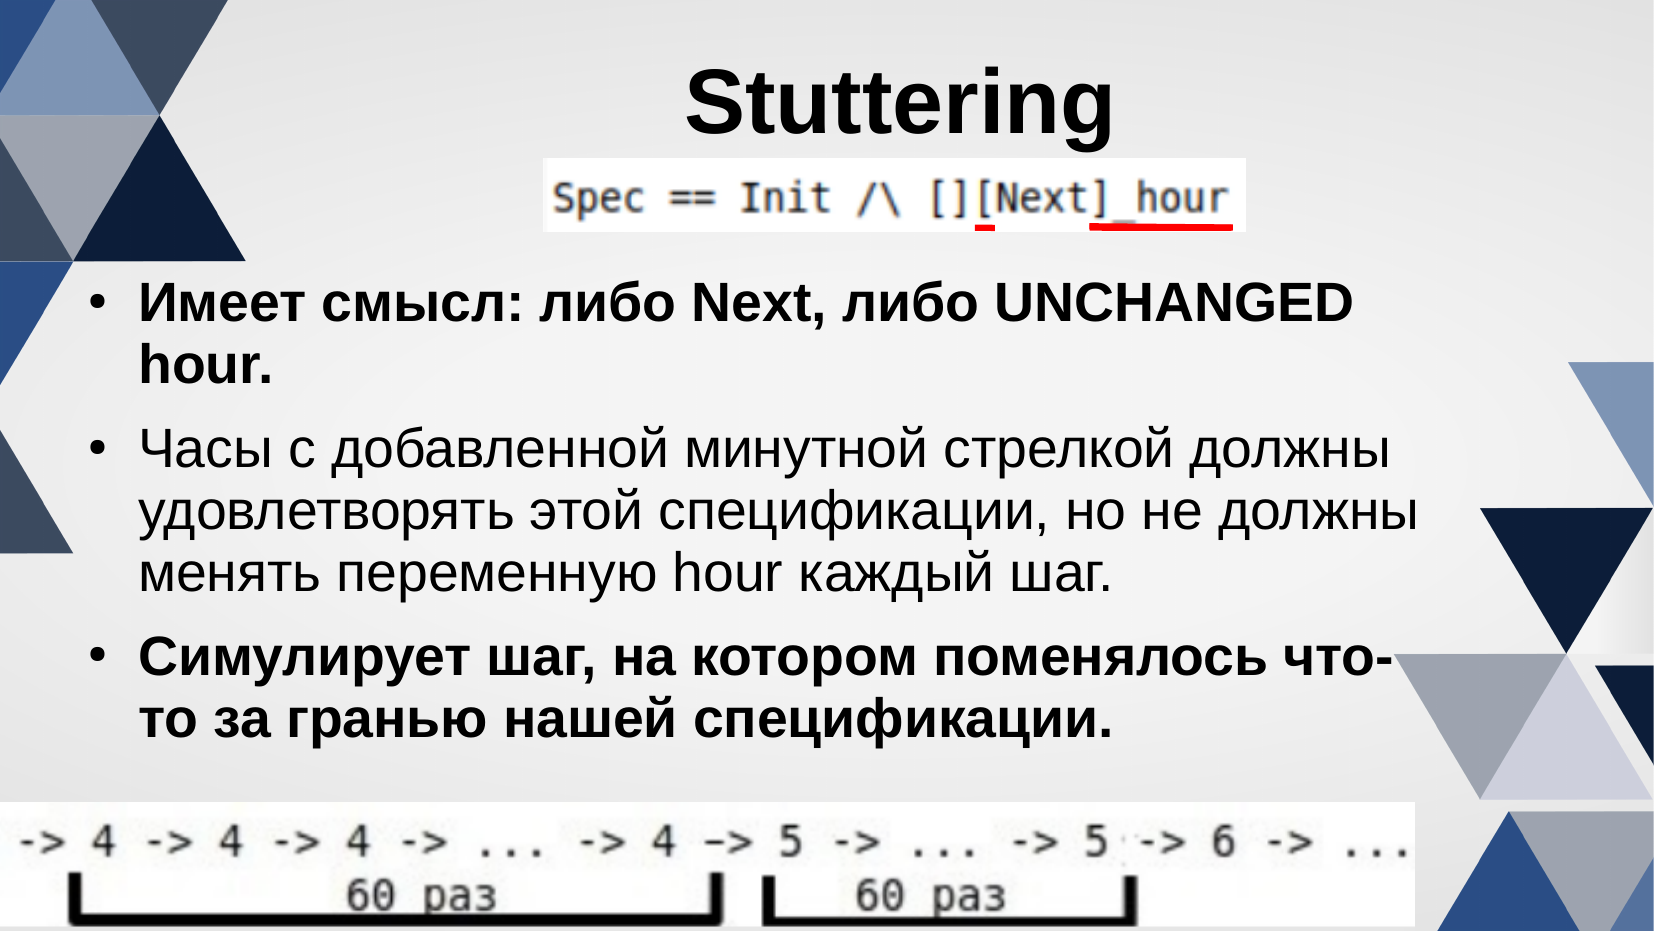

# Stuttering
Имеет смысл: либо Next, либо UNCHANGED hour.
Часы с добавленной минутной стрелкой должны удовлетворять этой спецификации, но не должны менять переменную hour каждый шаг.
Симулирует шаг, на котором поменялось что-то за гранью нашей спецификации.